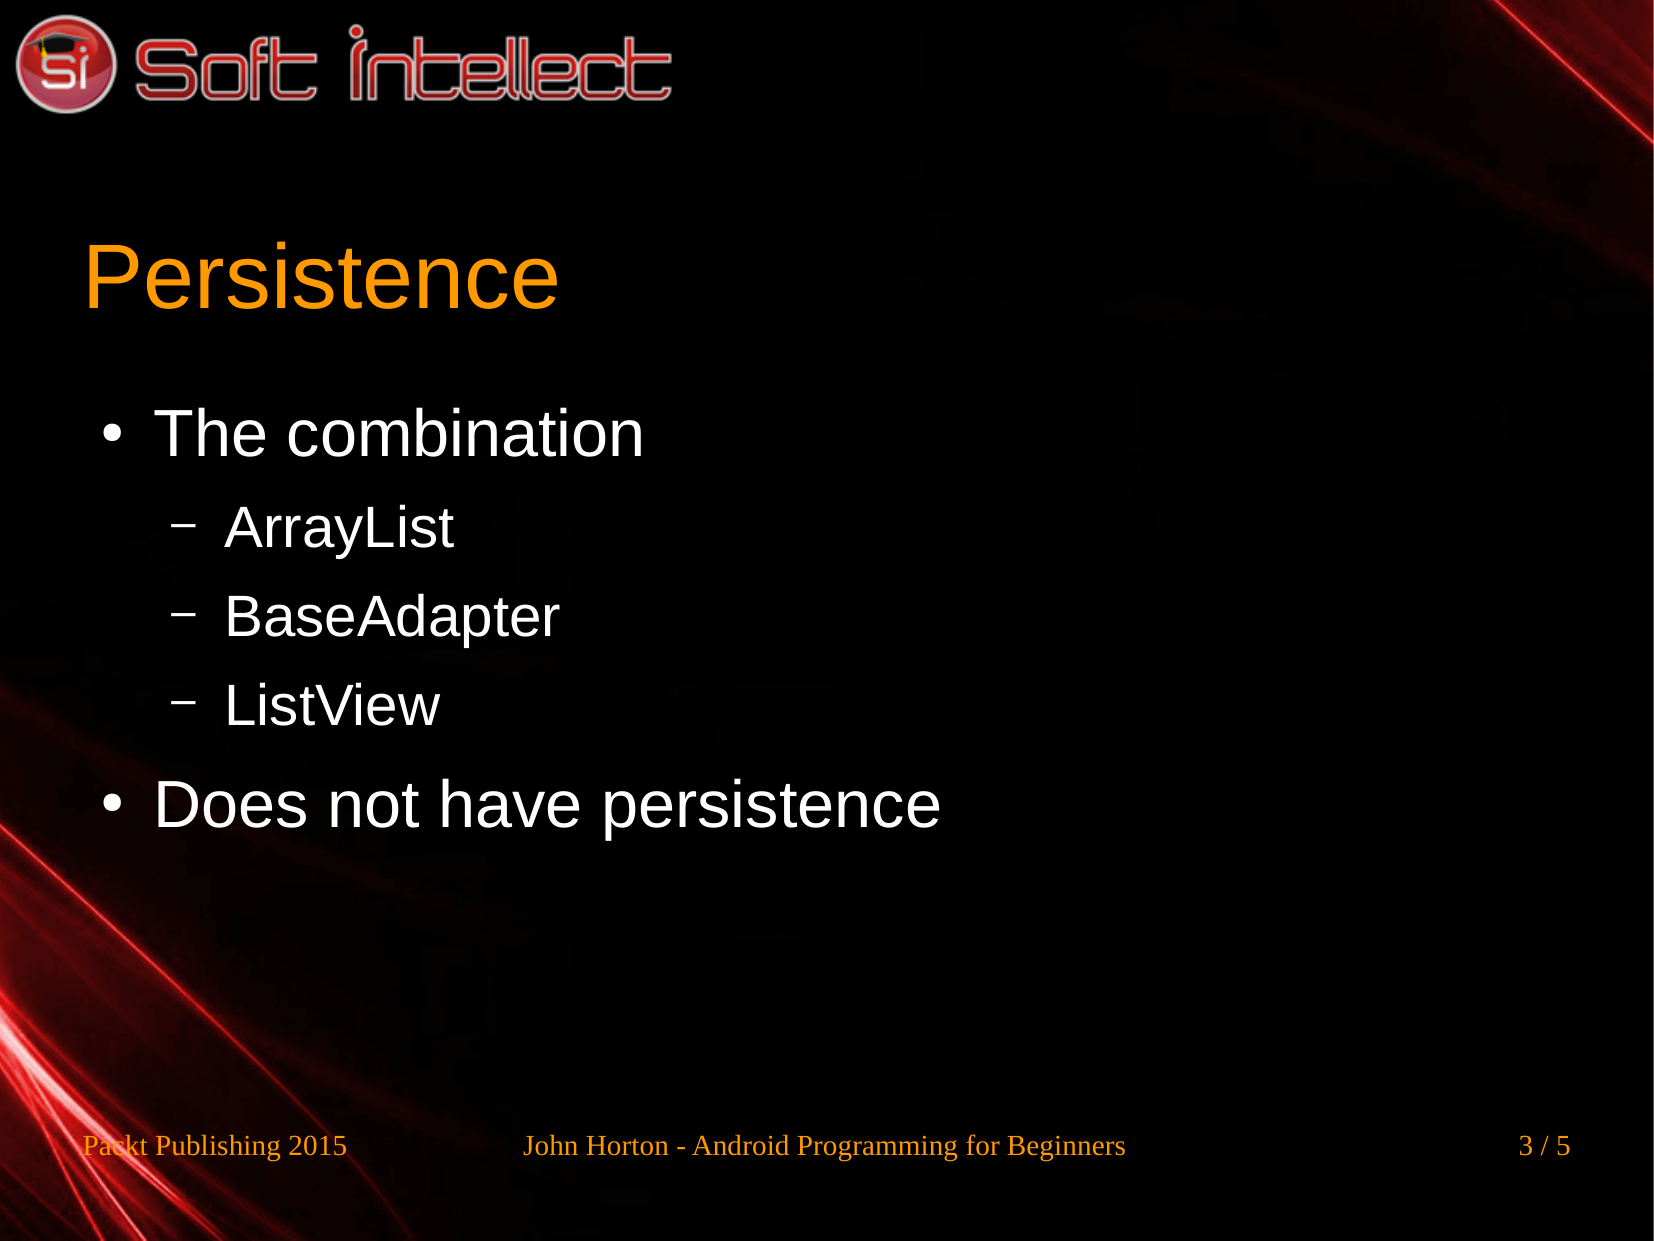

# Persistence
The combination
ArrayList
BaseAdapter
ListView
Does not have persistence
Packt Publishing 2015
John Horton - Android Programming for Beginners
3